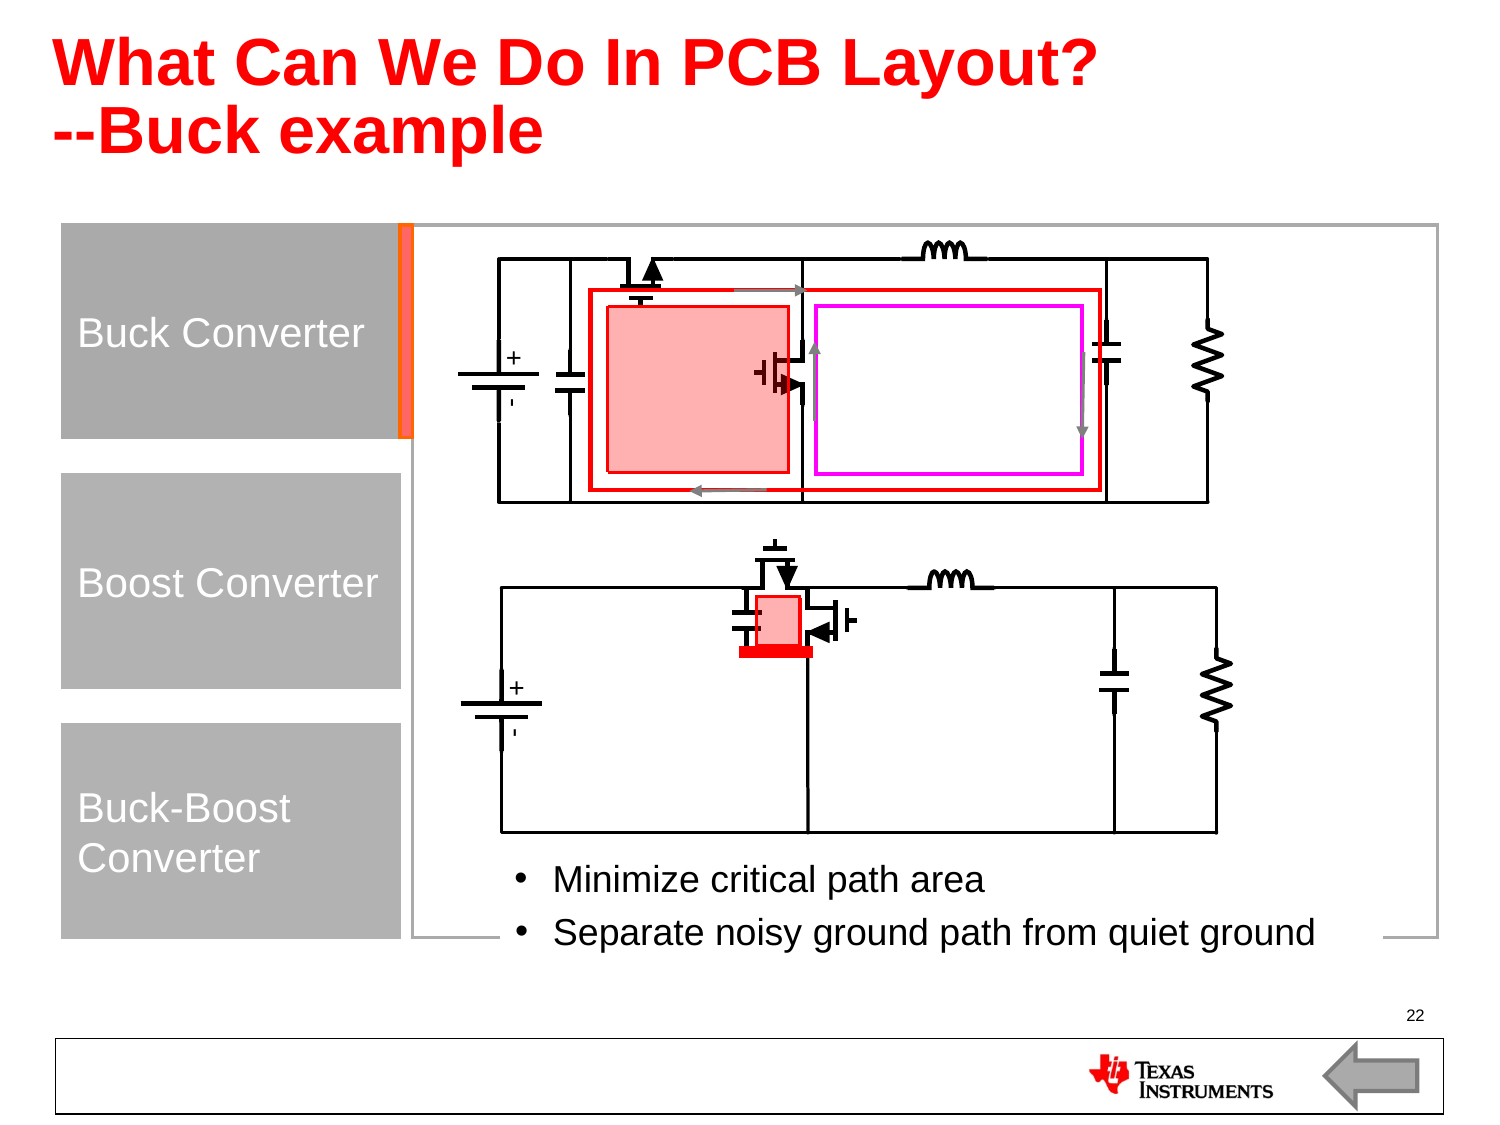

# What Can We Do In PCB Layout? --Buck example
Buck Converter
Boost Converter
Minimize critical path area
Separate noisy ground path from quiet ground
Buck-Boost Converter